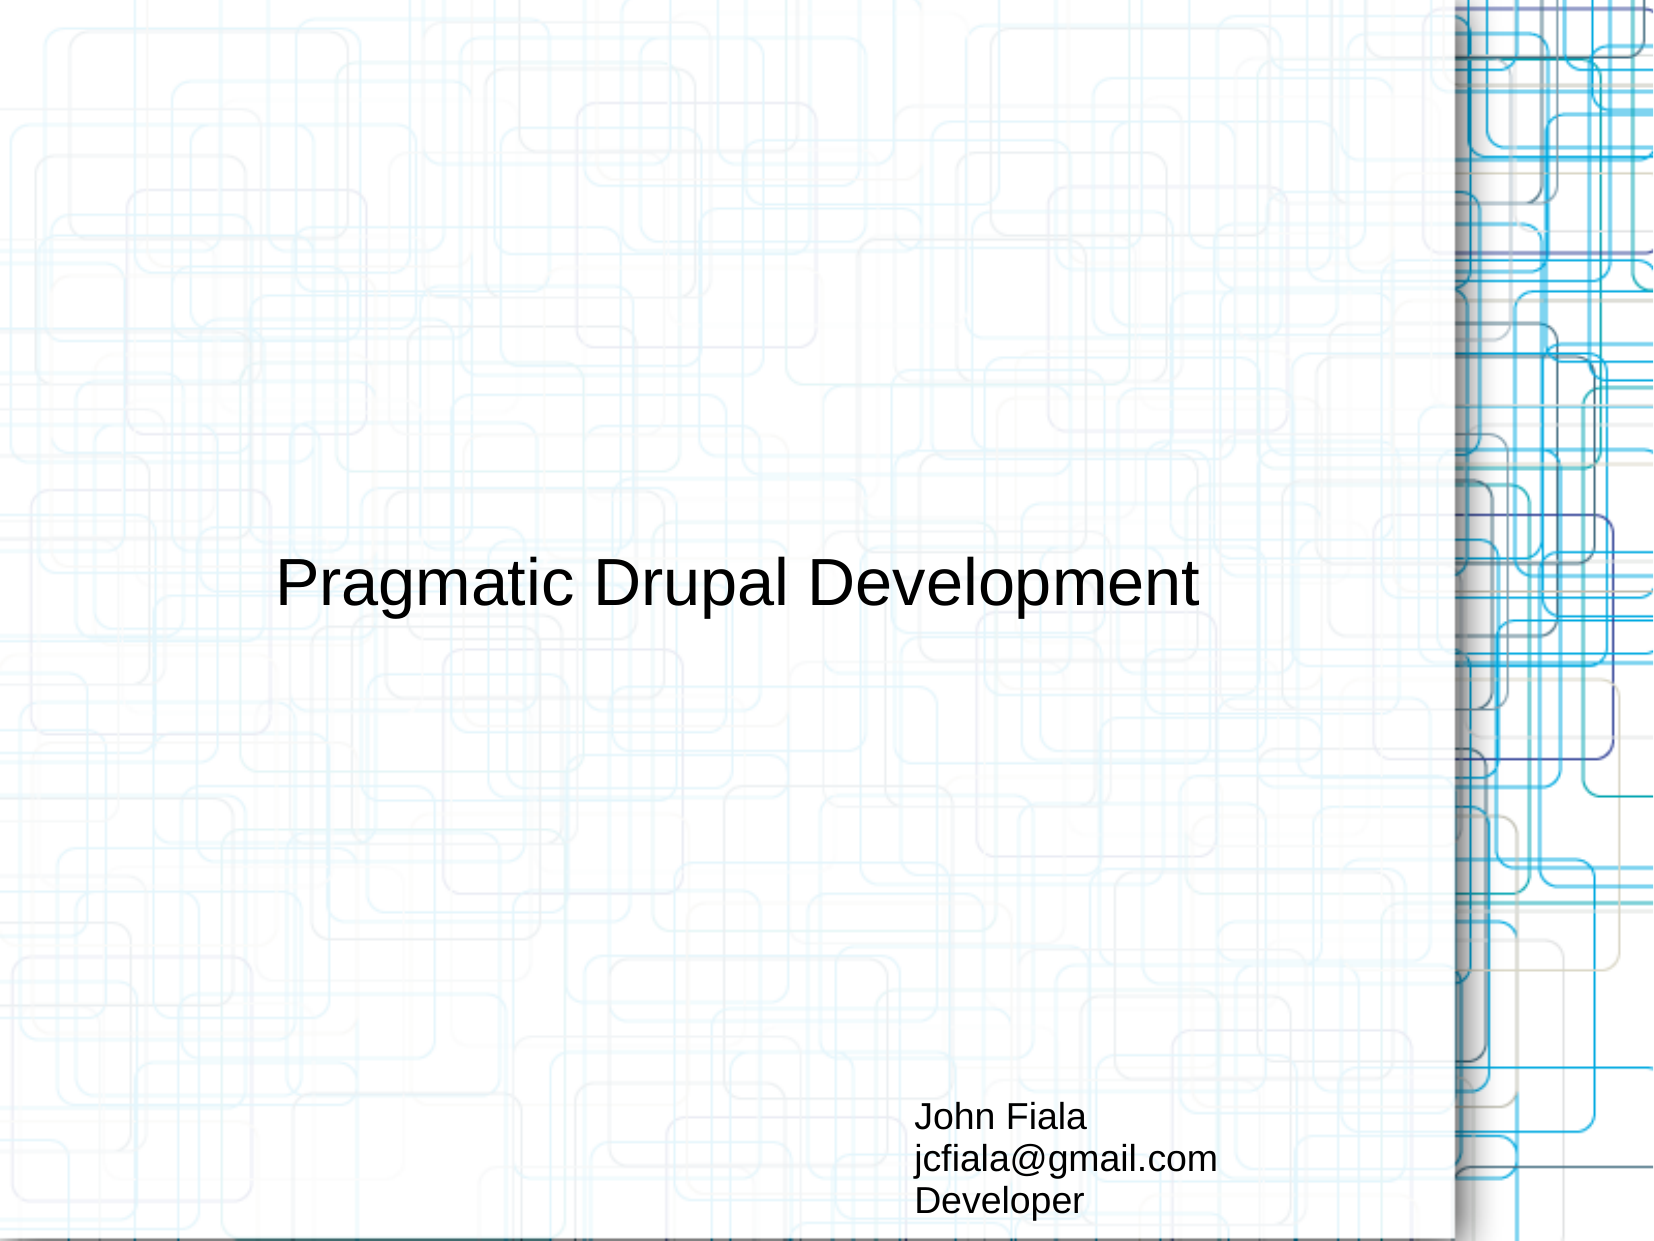

# Pragmatic Drupal Development
John Fiala
jcfiala@gmail.com
Developer